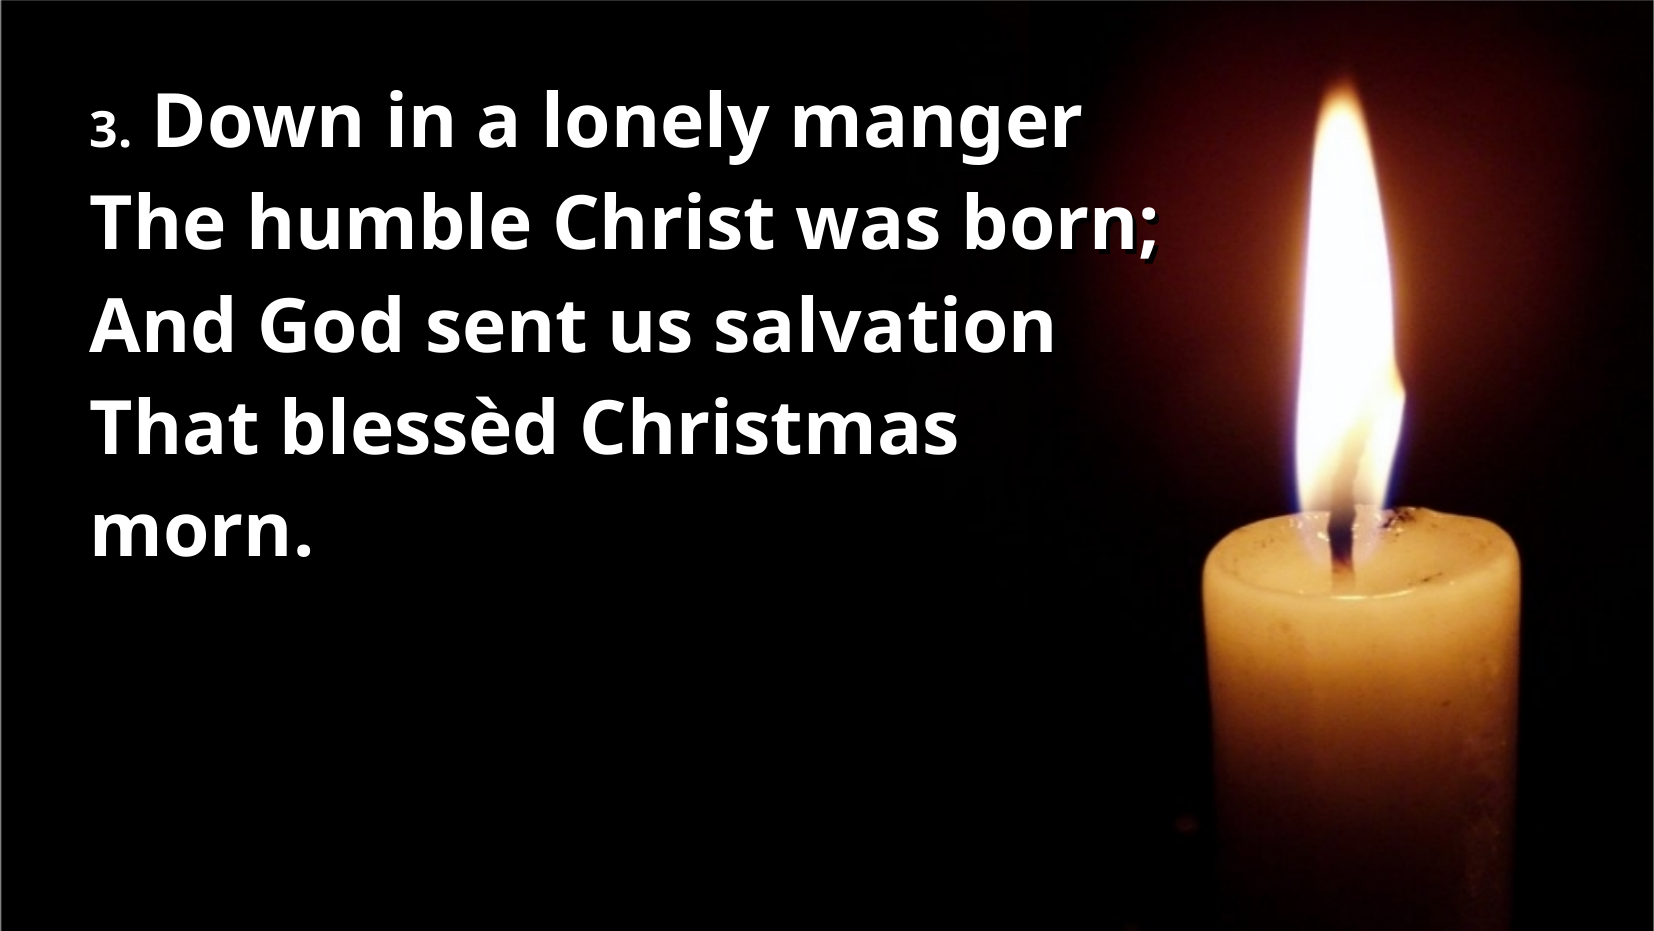

3. Down in a lonely manger
The humble Christ was born;
And God sent us salvation
That blessèd Christmas morn.